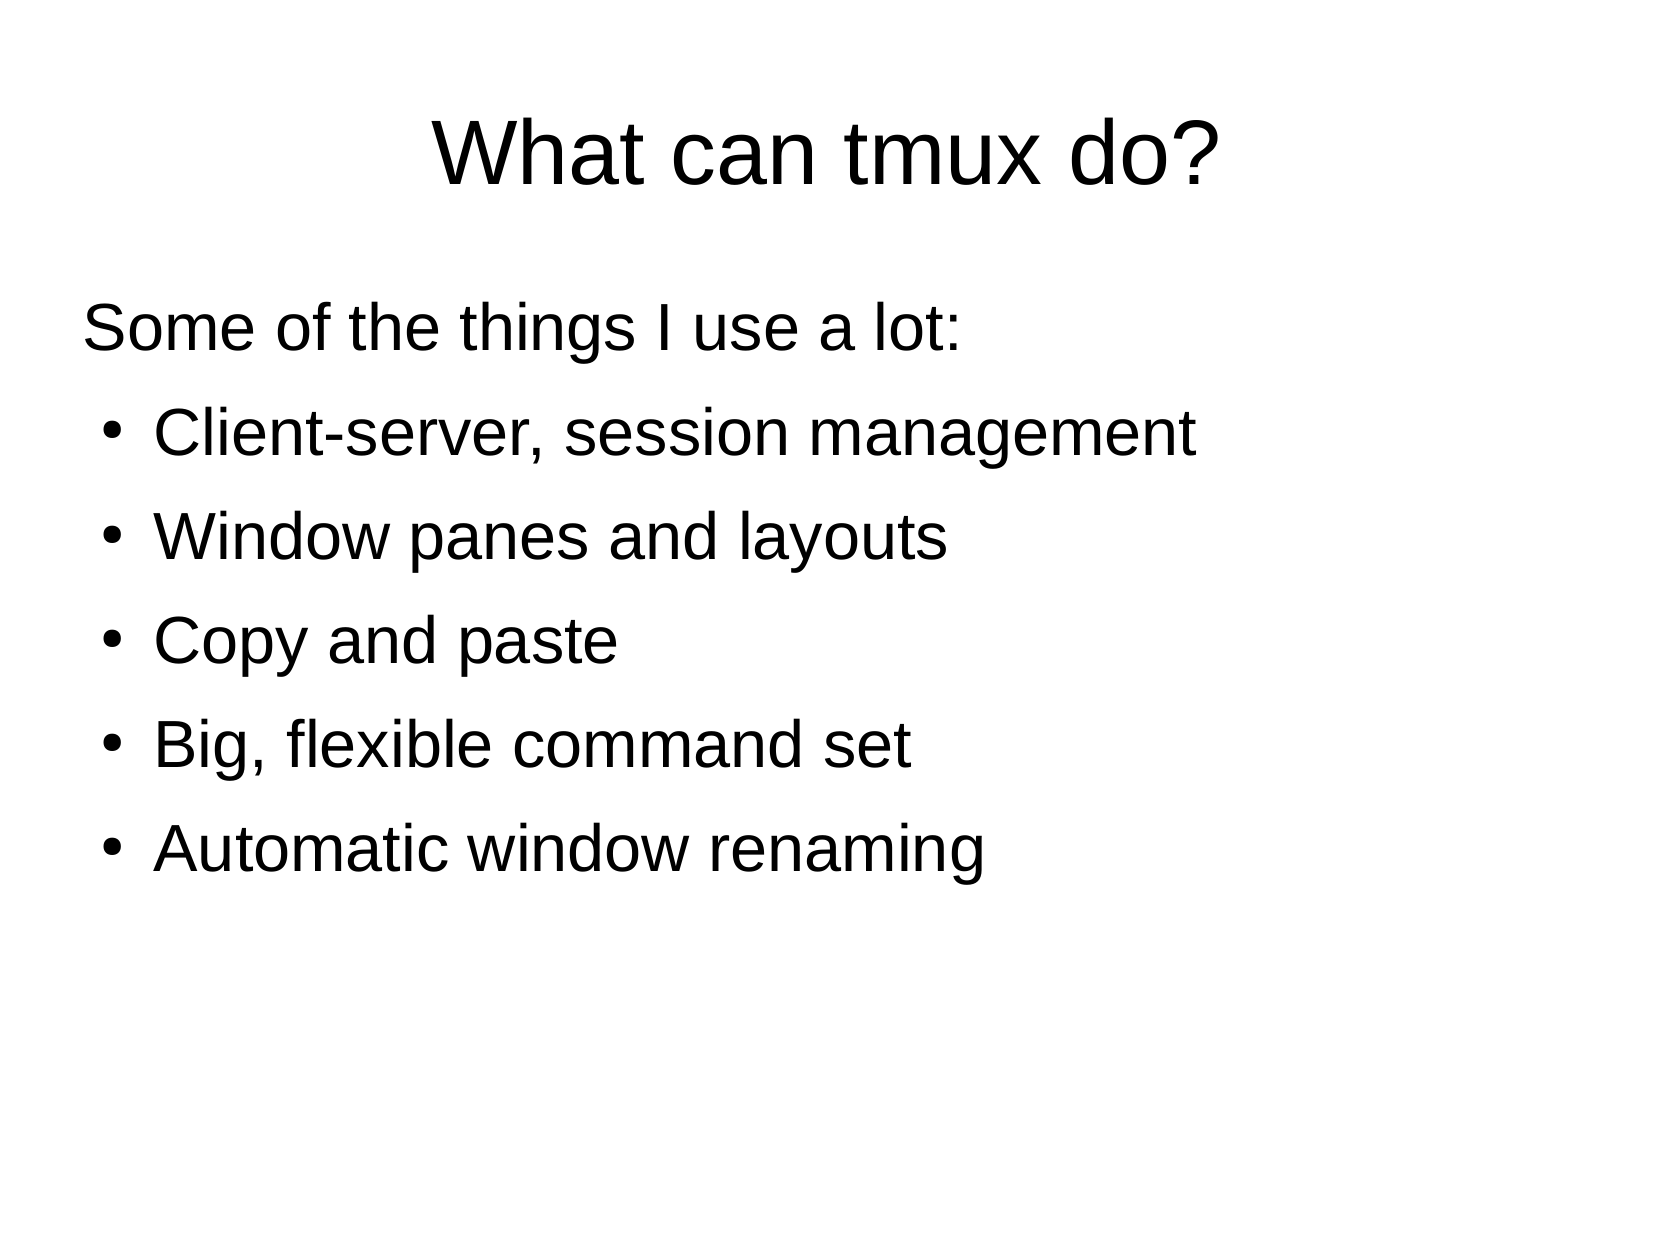

# What can tmux do?
Some of the things I use a lot:
Client-server, session management
Window panes and layouts
Copy and paste
Big, flexible command set
Automatic window renaming